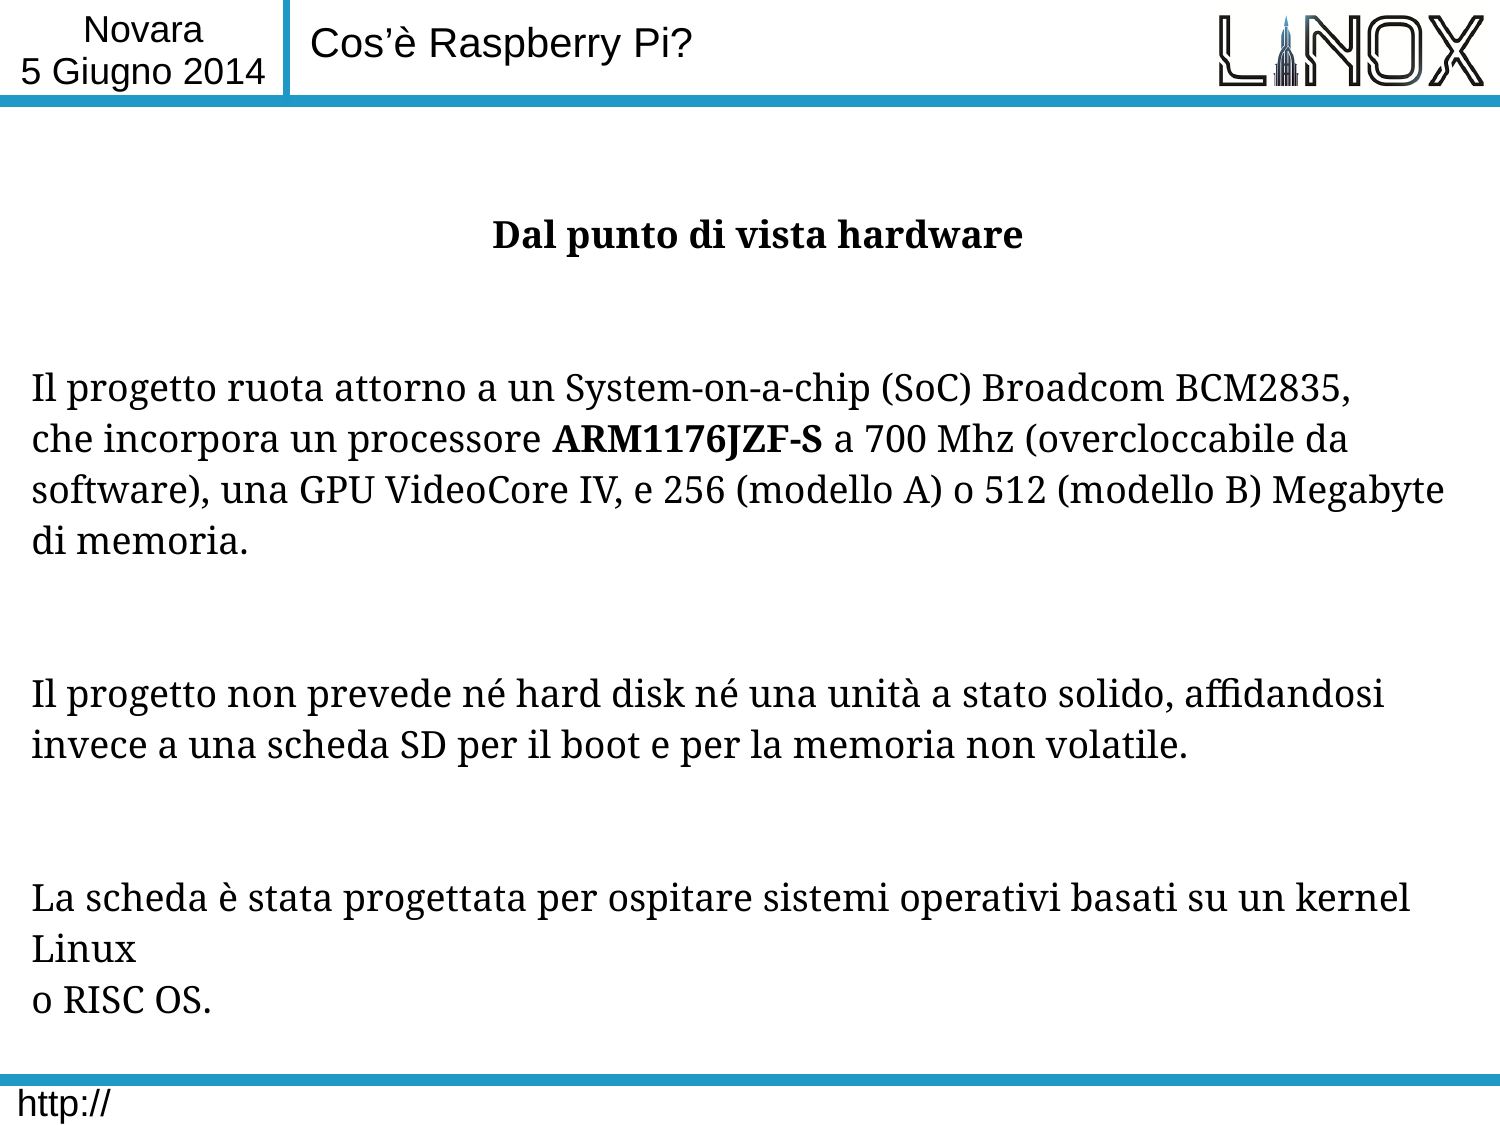

# Cos’è Raspberry Pi?
Dal punto di vista hardware
Il progetto ruota attorno a un System-on-a-chip (SoC) Broadcom BCM2835,
che incorpora un processore ARM1176JZF-S a 700 Mhz (overcloccabile da software), una GPU VideoCore IV, e 256 (modello A) o 512 (modello B) Megabyte di memoria.
Il progetto non prevede né hard disk né una unità a stato solido, affidandosi invece a una scheda SD per il boot e per la memoria non volatile.
La scheda è stata progettata per ospitare sistemi operativi basati su un kernel Linux
o RISC OS.